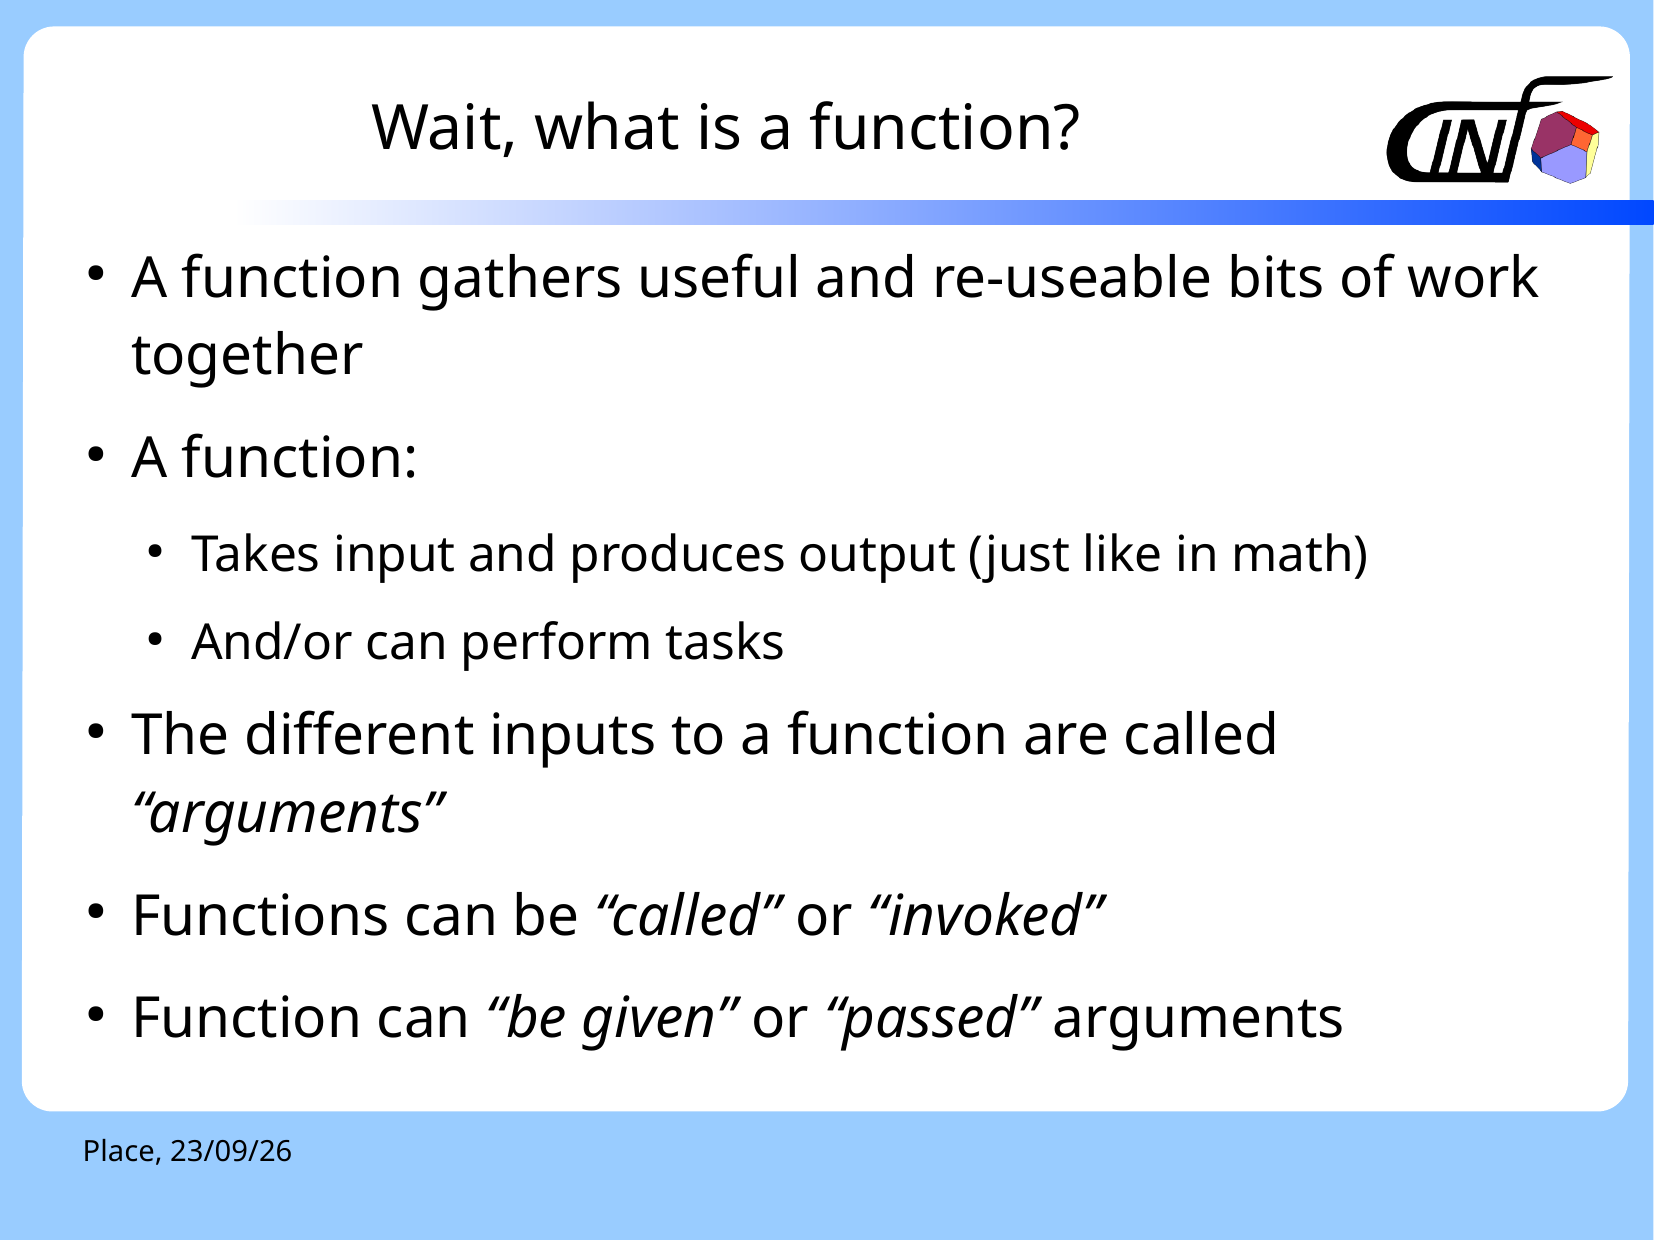

# Wait, what is a function?
A function gathers useful and re-useable bits of work together
A function:
Takes input and produces output (just like in math)
And/or can perform tasks
The different inputs to a function are called “arguments”
Functions can be “called” or “invoked”
Function can “be given” or “passed” arguments